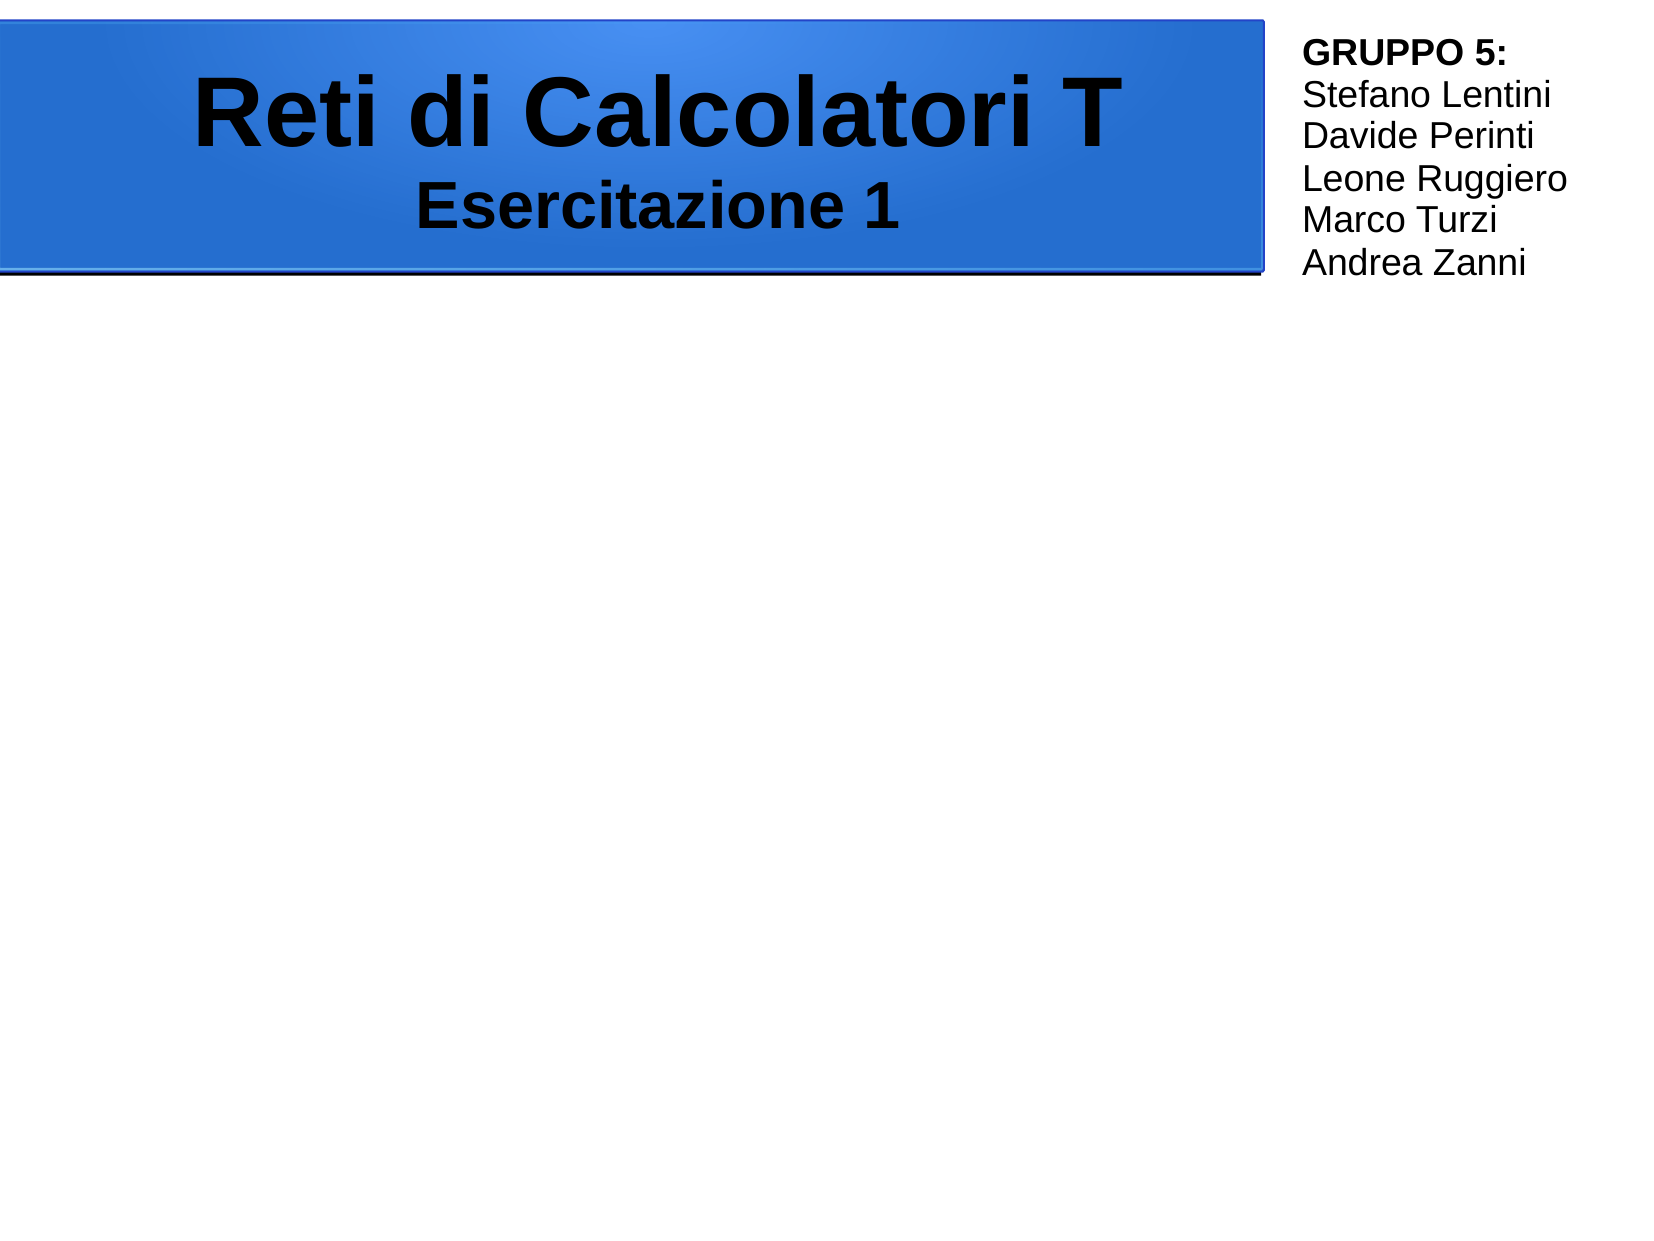

GRUPPO 5:
Stefano Lentini
Davide Perinti
Leone Ruggiero
Marco Turzi
Andrea Zanni
# Reti di Calcolatori T Esercitazione 1